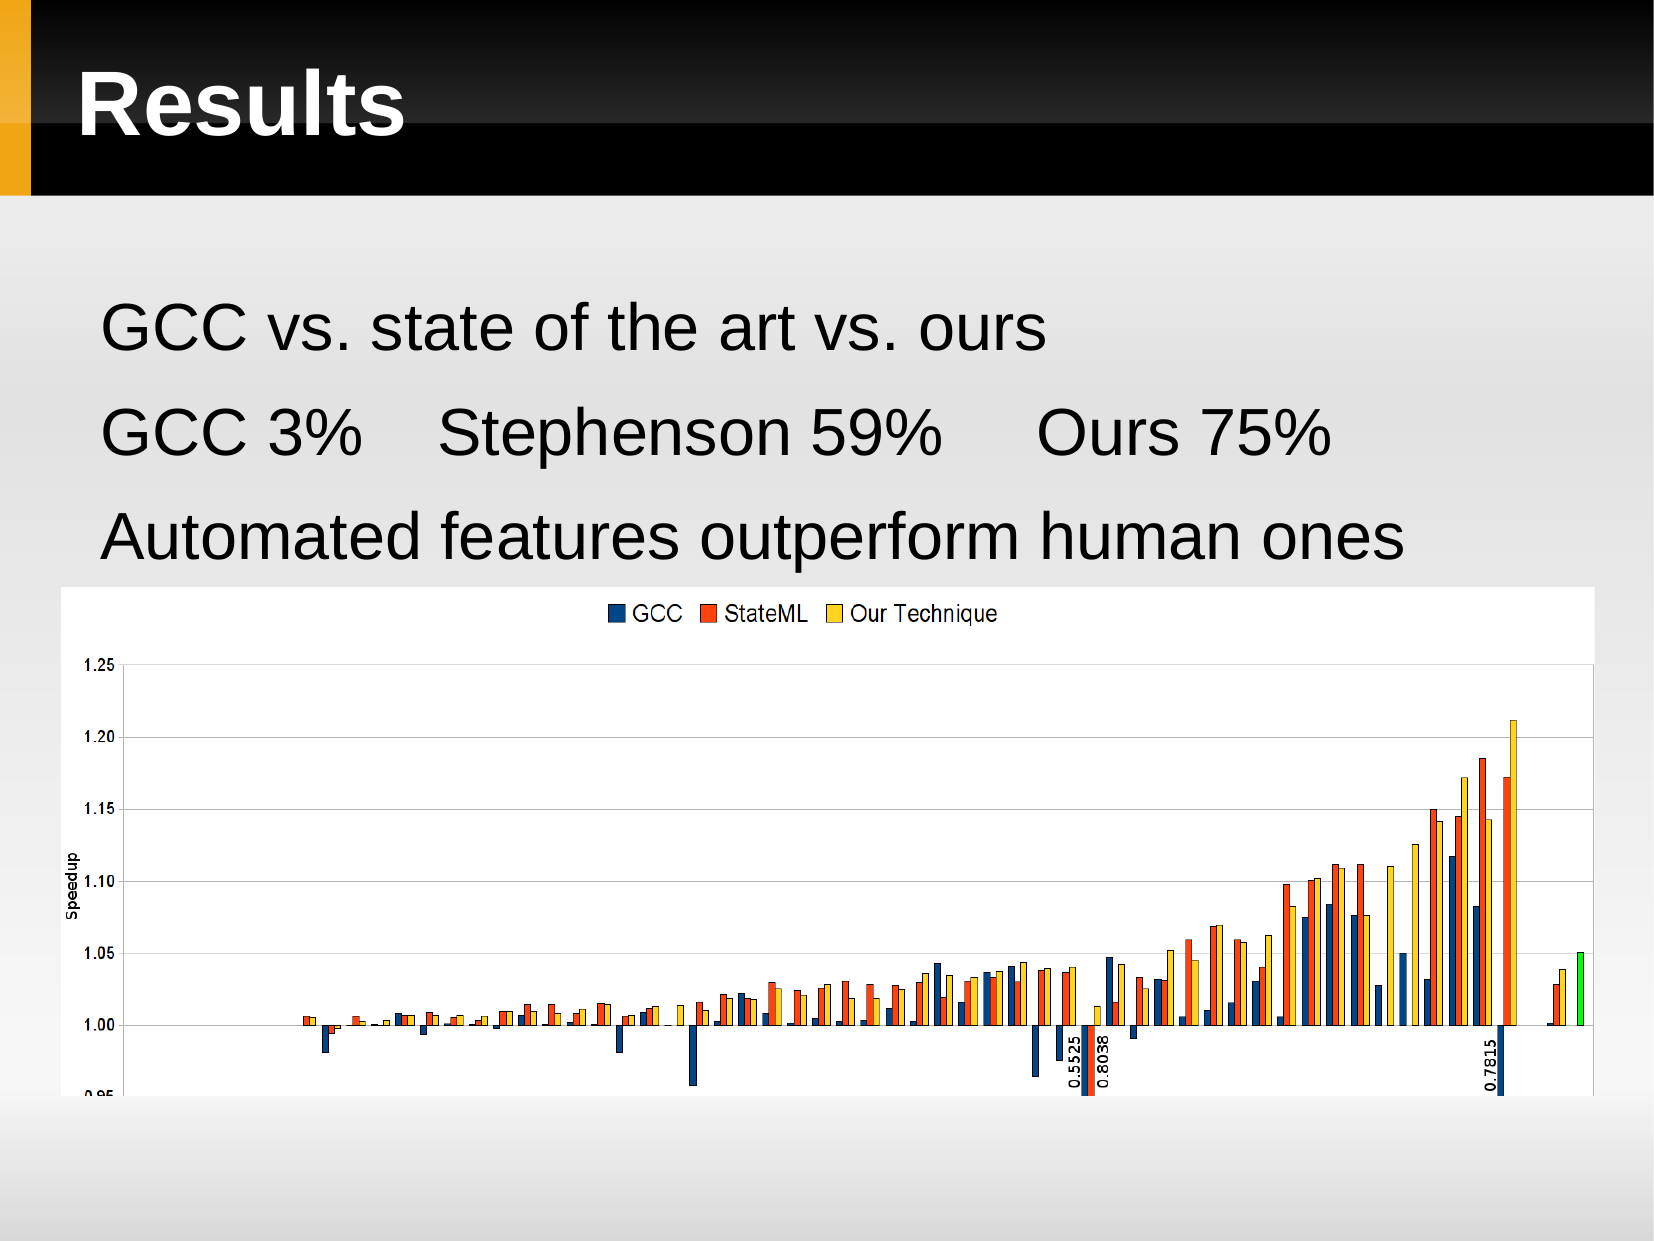

# Results
GCC vs. state of the art vs. ours
GCC 3% Stephenson 59% Ours 75%
Automated features outperform human ones